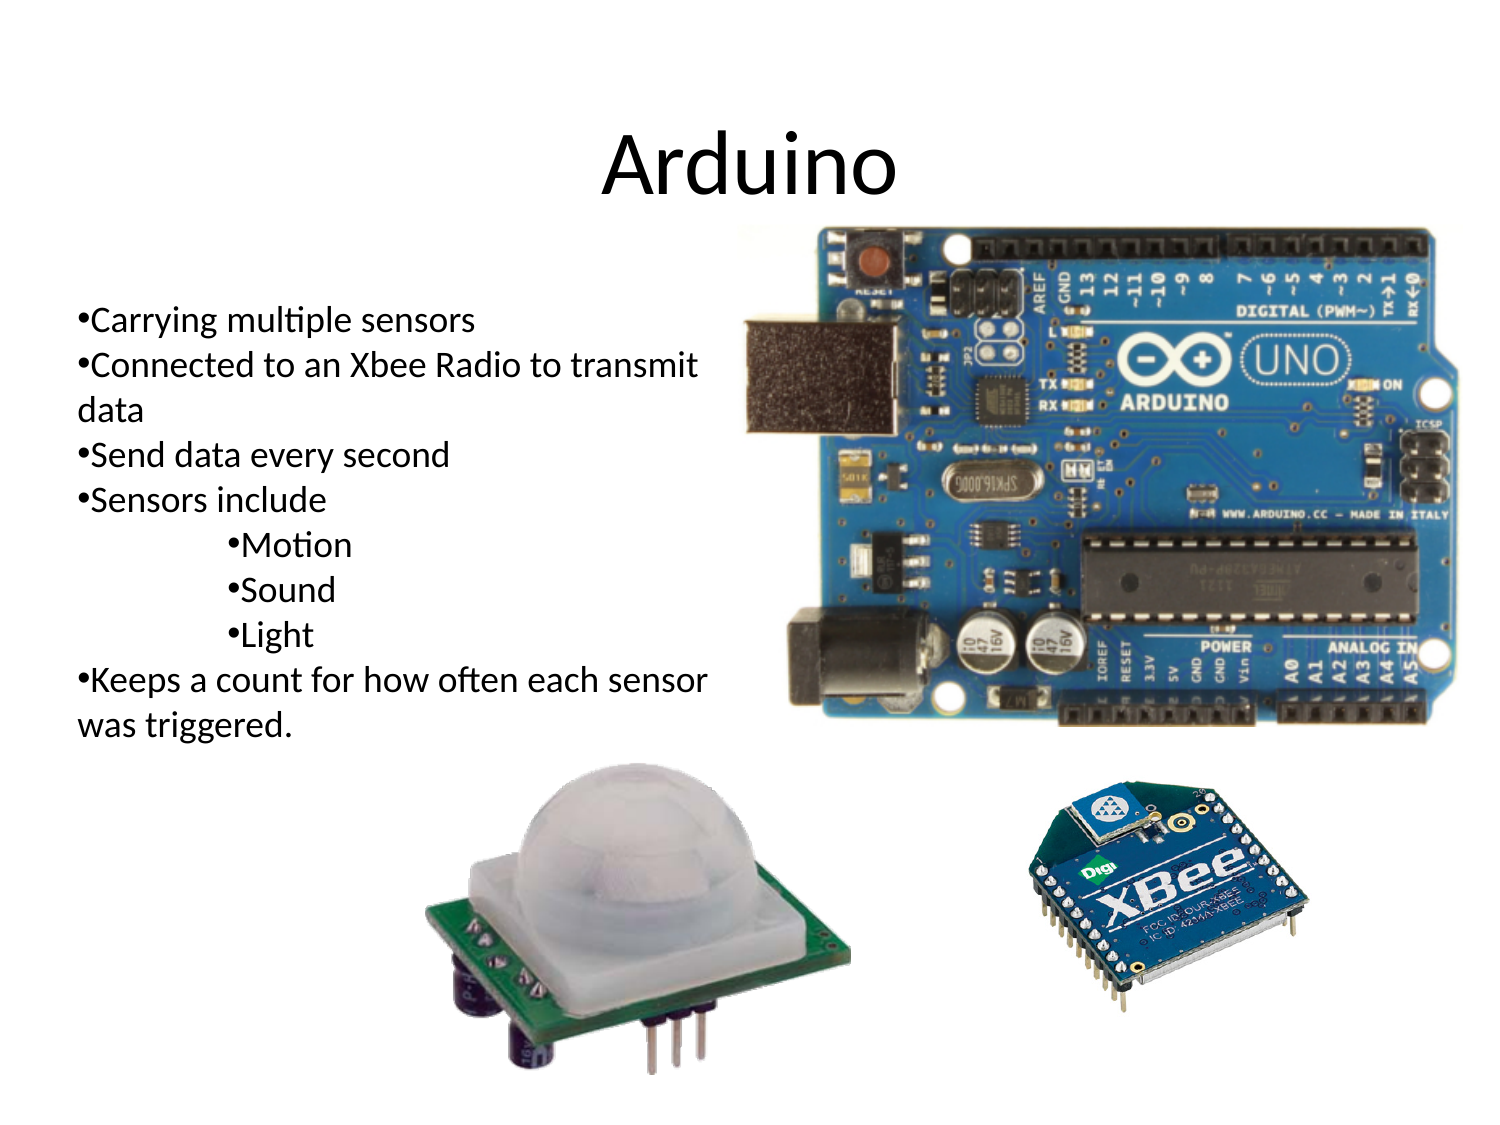

# Arduino
Carrying multiple sensors
Connected to an Xbee Radio to transmit data
Send data every second
Sensors include
Motion
Sound
Light
Keeps a count for how often each sensor was triggered.